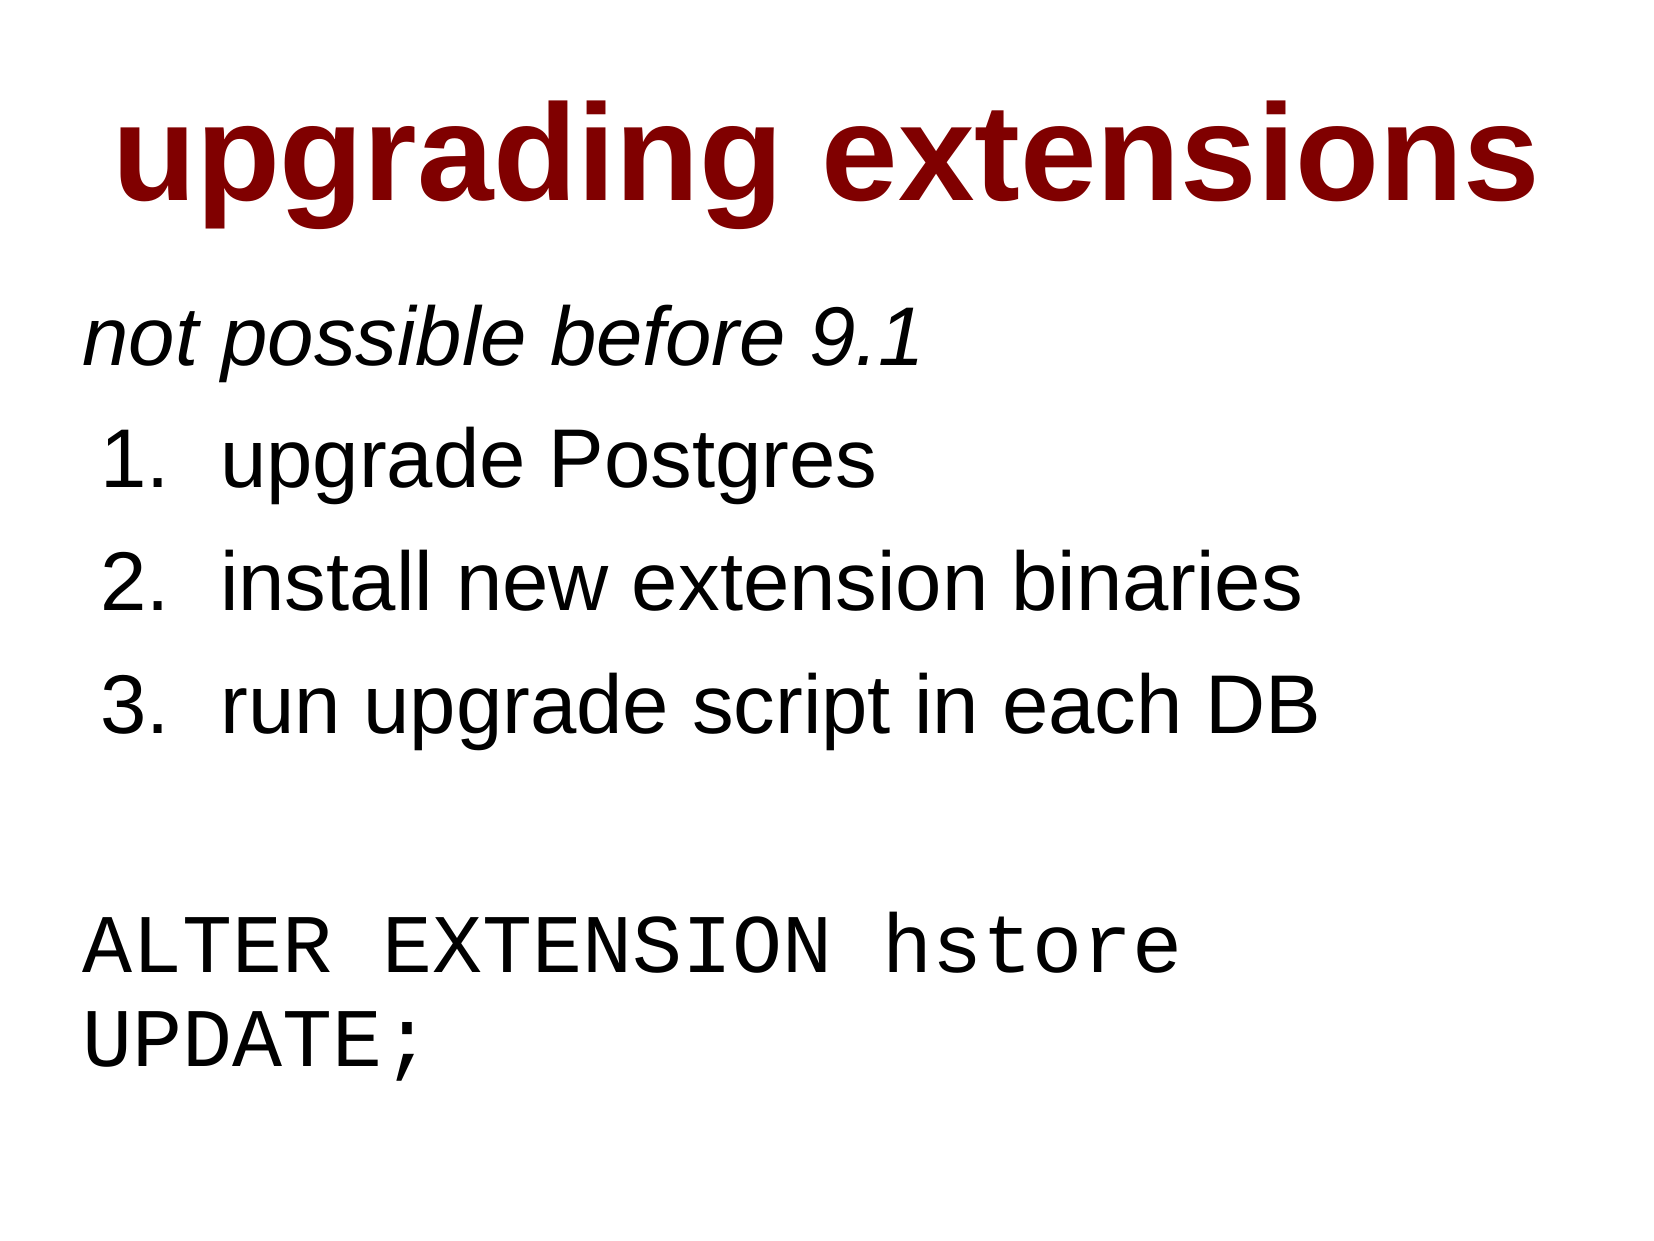

# upgrading extensions
not possible before 9.1
upgrade Postgres
install new extension binaries
run upgrade script in each DB
ALTER EXTENSION hstore UPDATE;